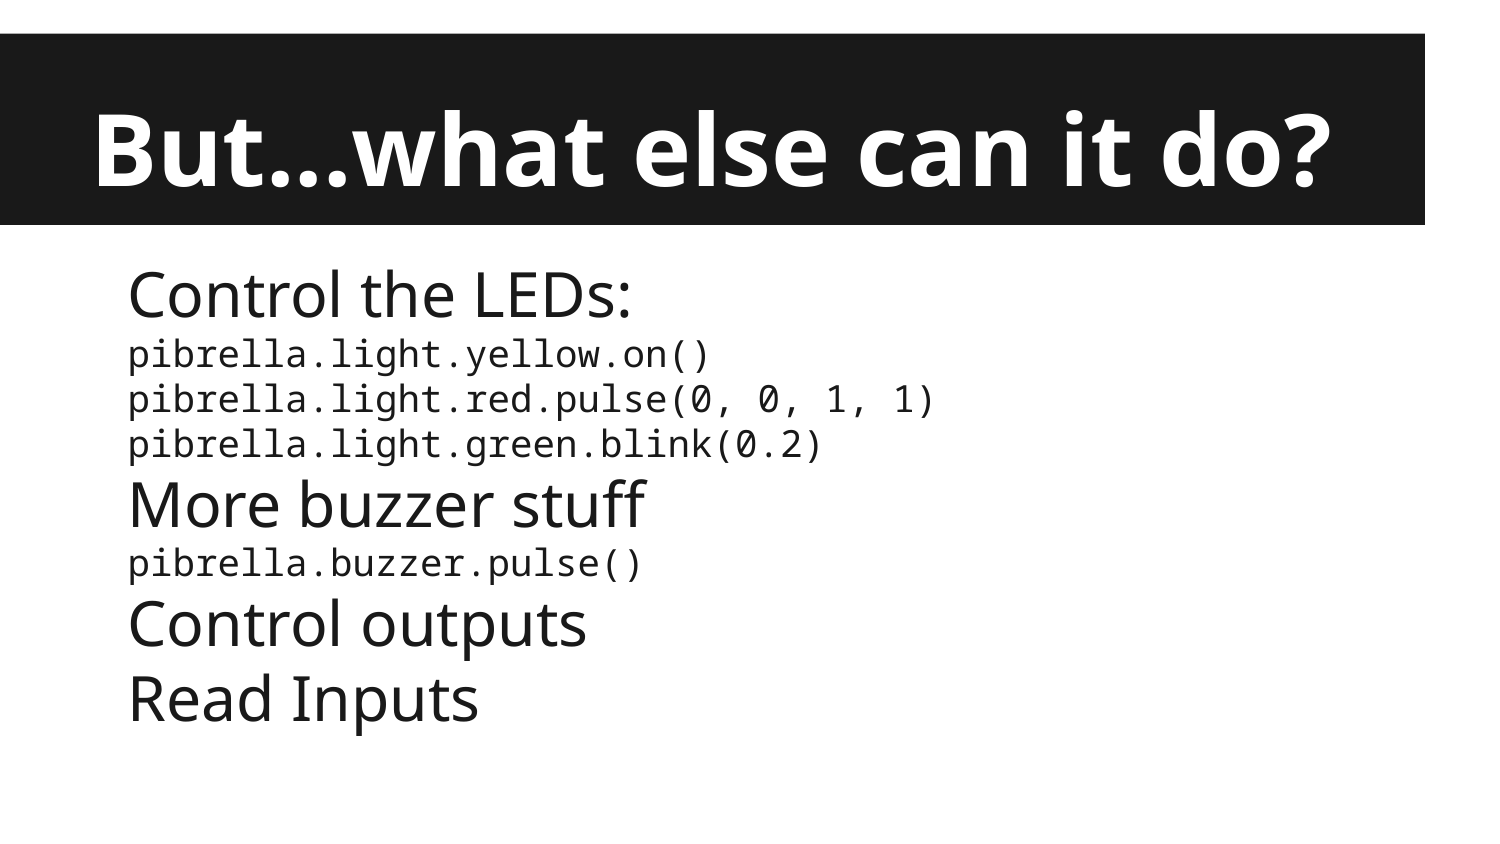

# But...what else can it do?
Control the LEDs:
pibrella.light.yellow.on()
pibrella.light.red.pulse(0, 0, 1, 1)
pibrella.light.green.blink(0.2)
More buzzer stuff
pibrella.buzzer.pulse()
Control outputs
Read Inputs